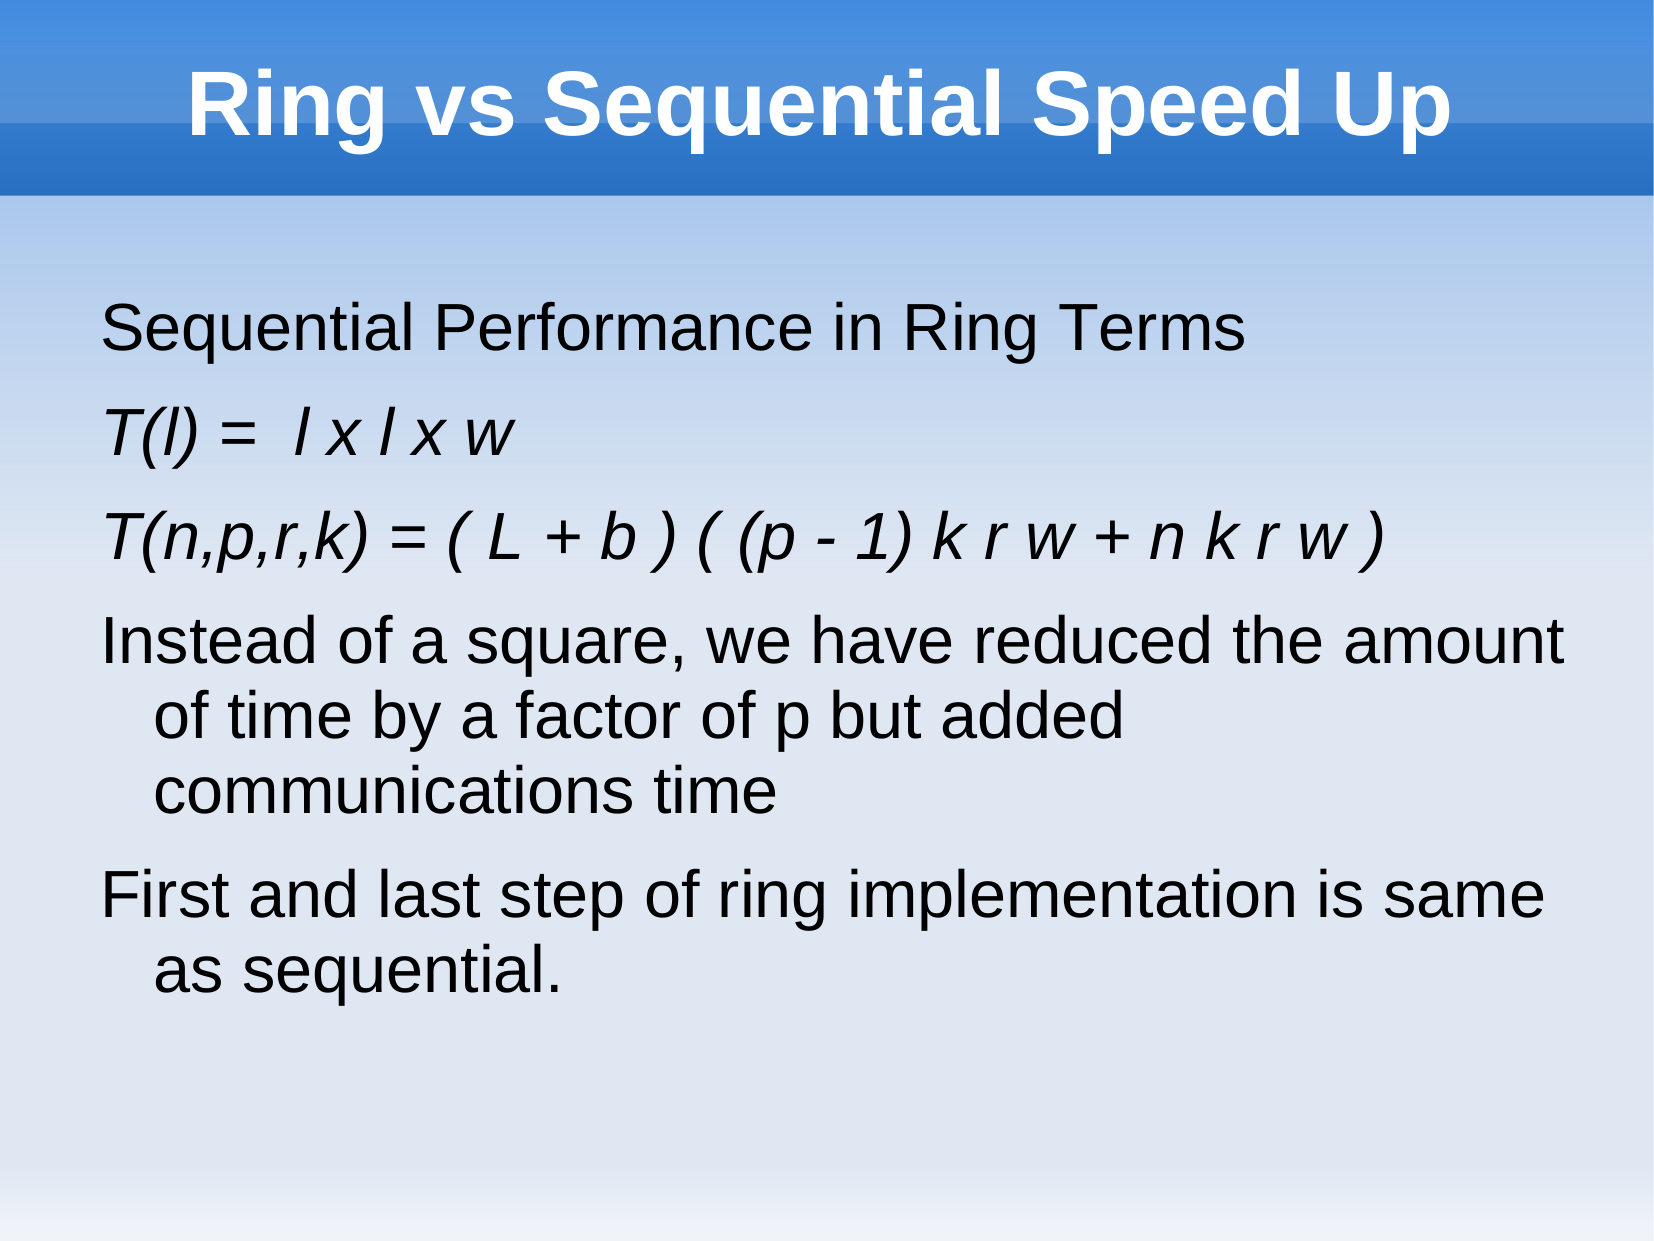

# Ring vs Sequential Speed Up
Sequential Performance in Ring Terms
T(l) = l x l x w
T(n,p,r,k) = ( L + b ) ( (p - 1) k r w + n k r w )
Instead of a square, we have reduced the amount of time by a factor of p but added communications time
First and last step of ring implementation is same as sequential.